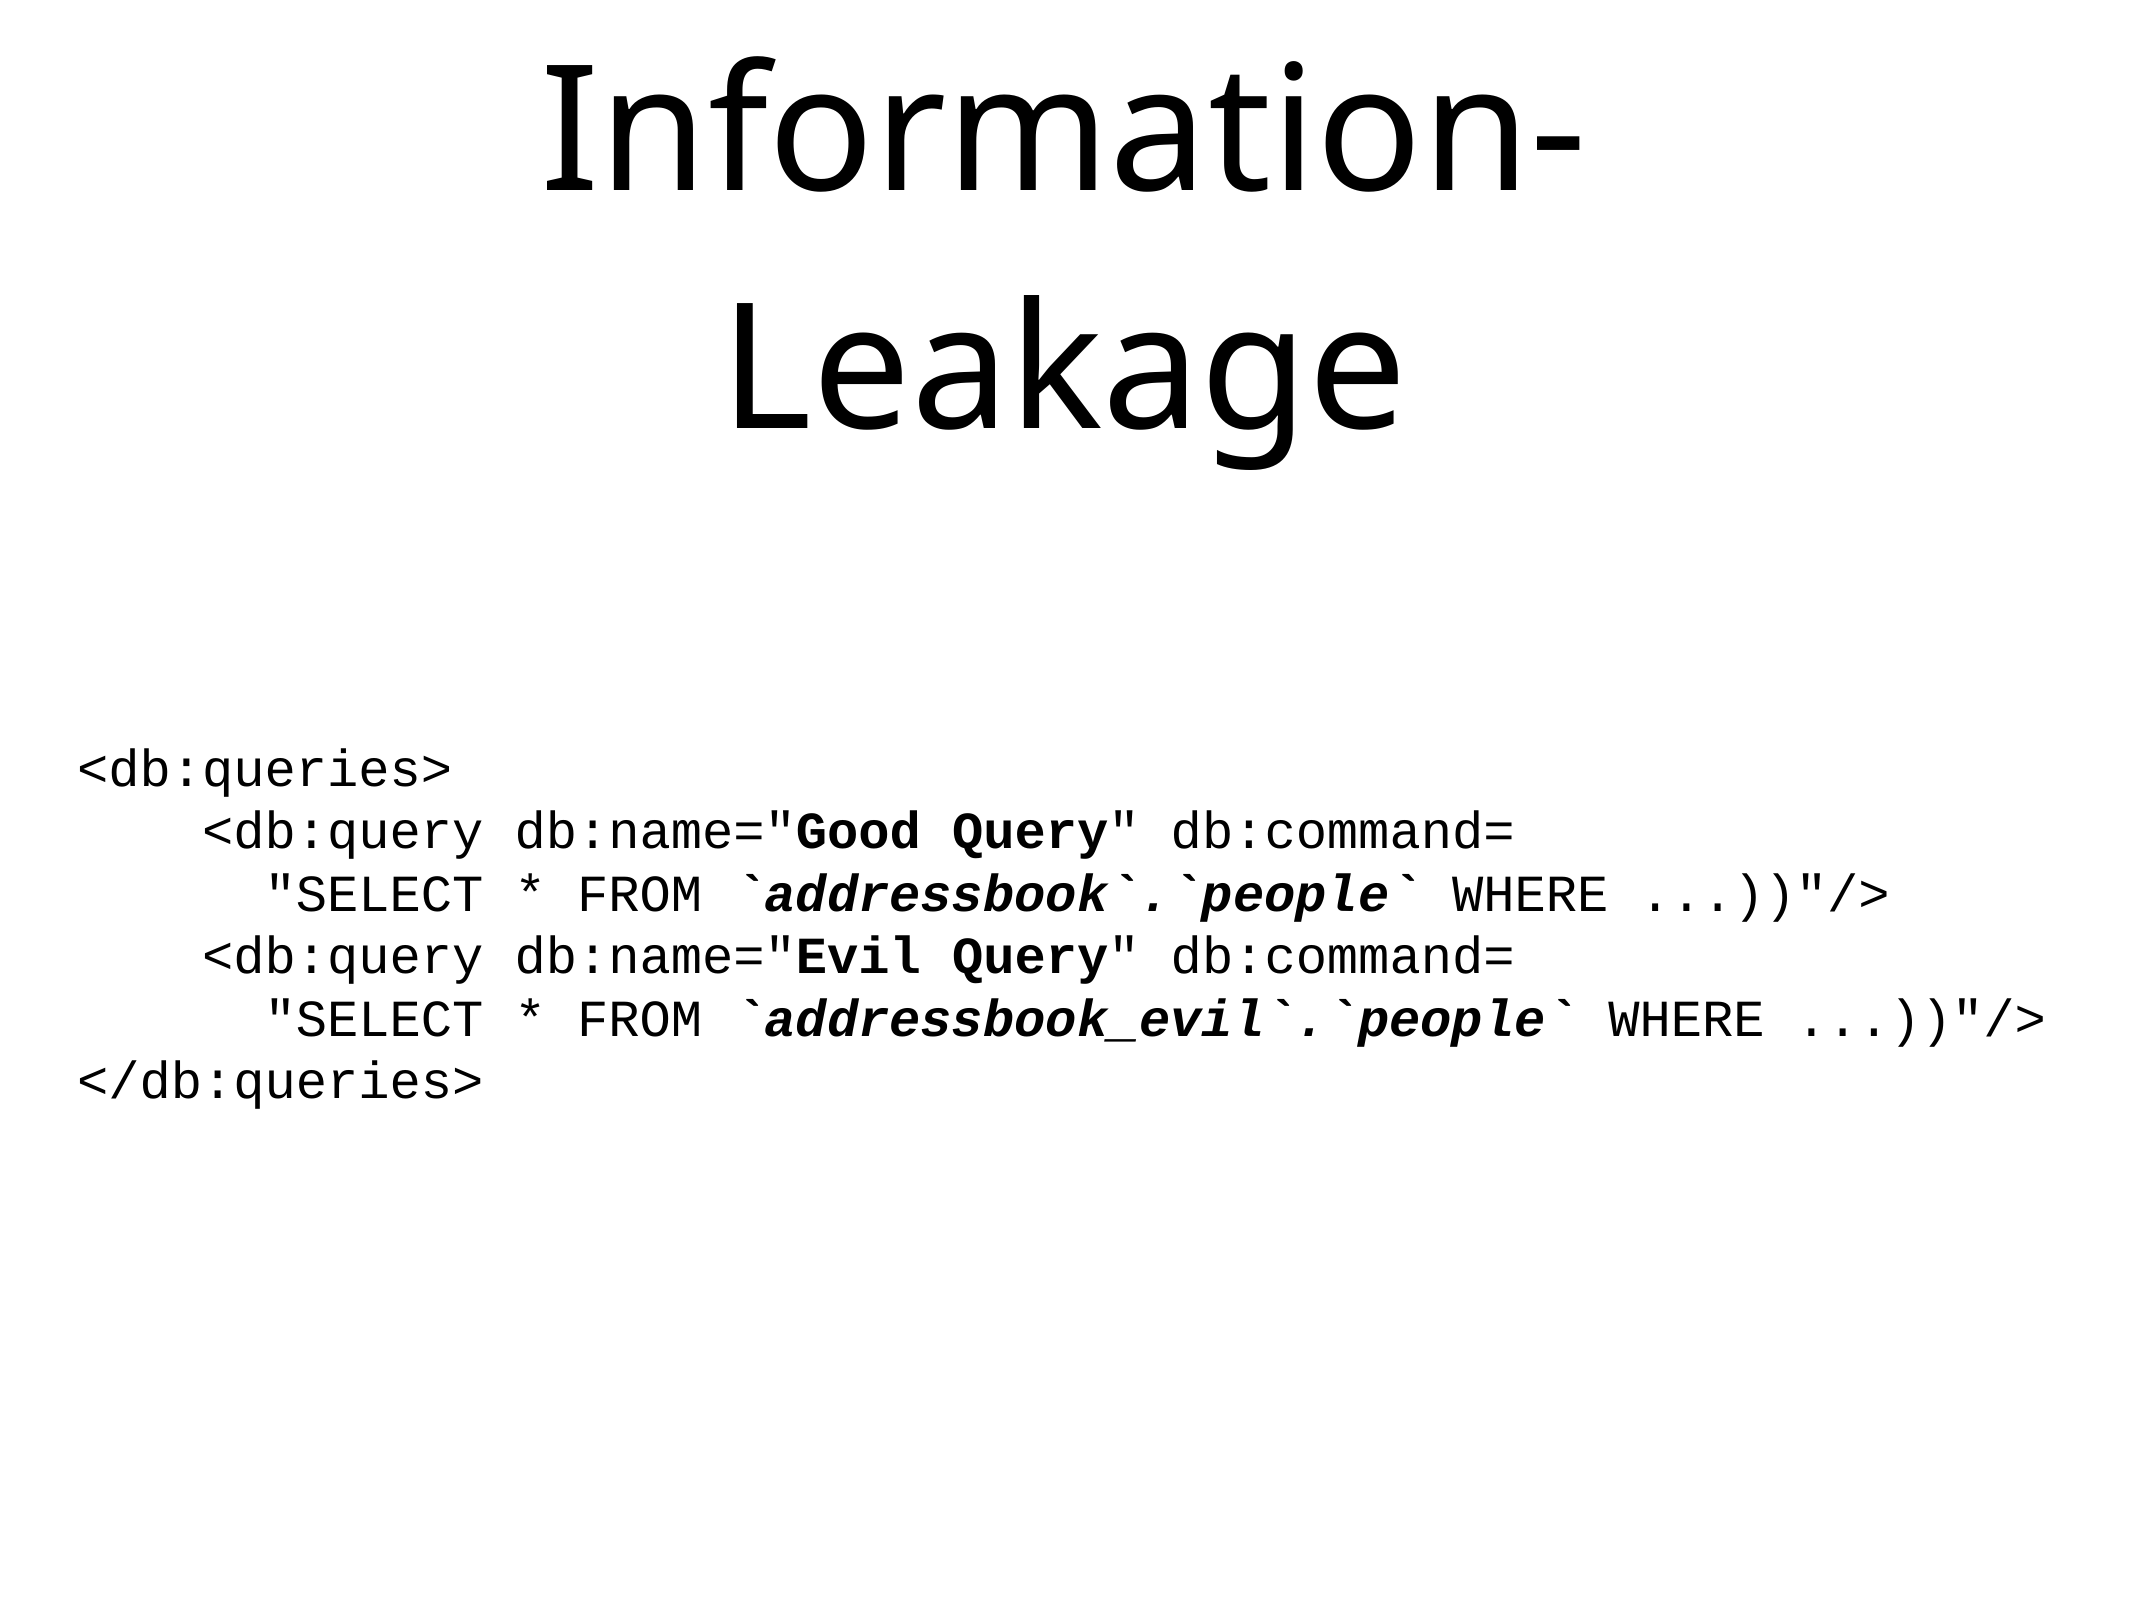

# Information-Leakage
<db:queries>
 <db:query db:name="Good Query" db:command=
 "SELECT * FROM `addressbook`.`people` WHERE ...))"/>
 <db:query db:name="Evil Query" db:command=
 "SELECT * FROM `addressbook_evil`.`people` WHERE ...))"/>
</db:queries>